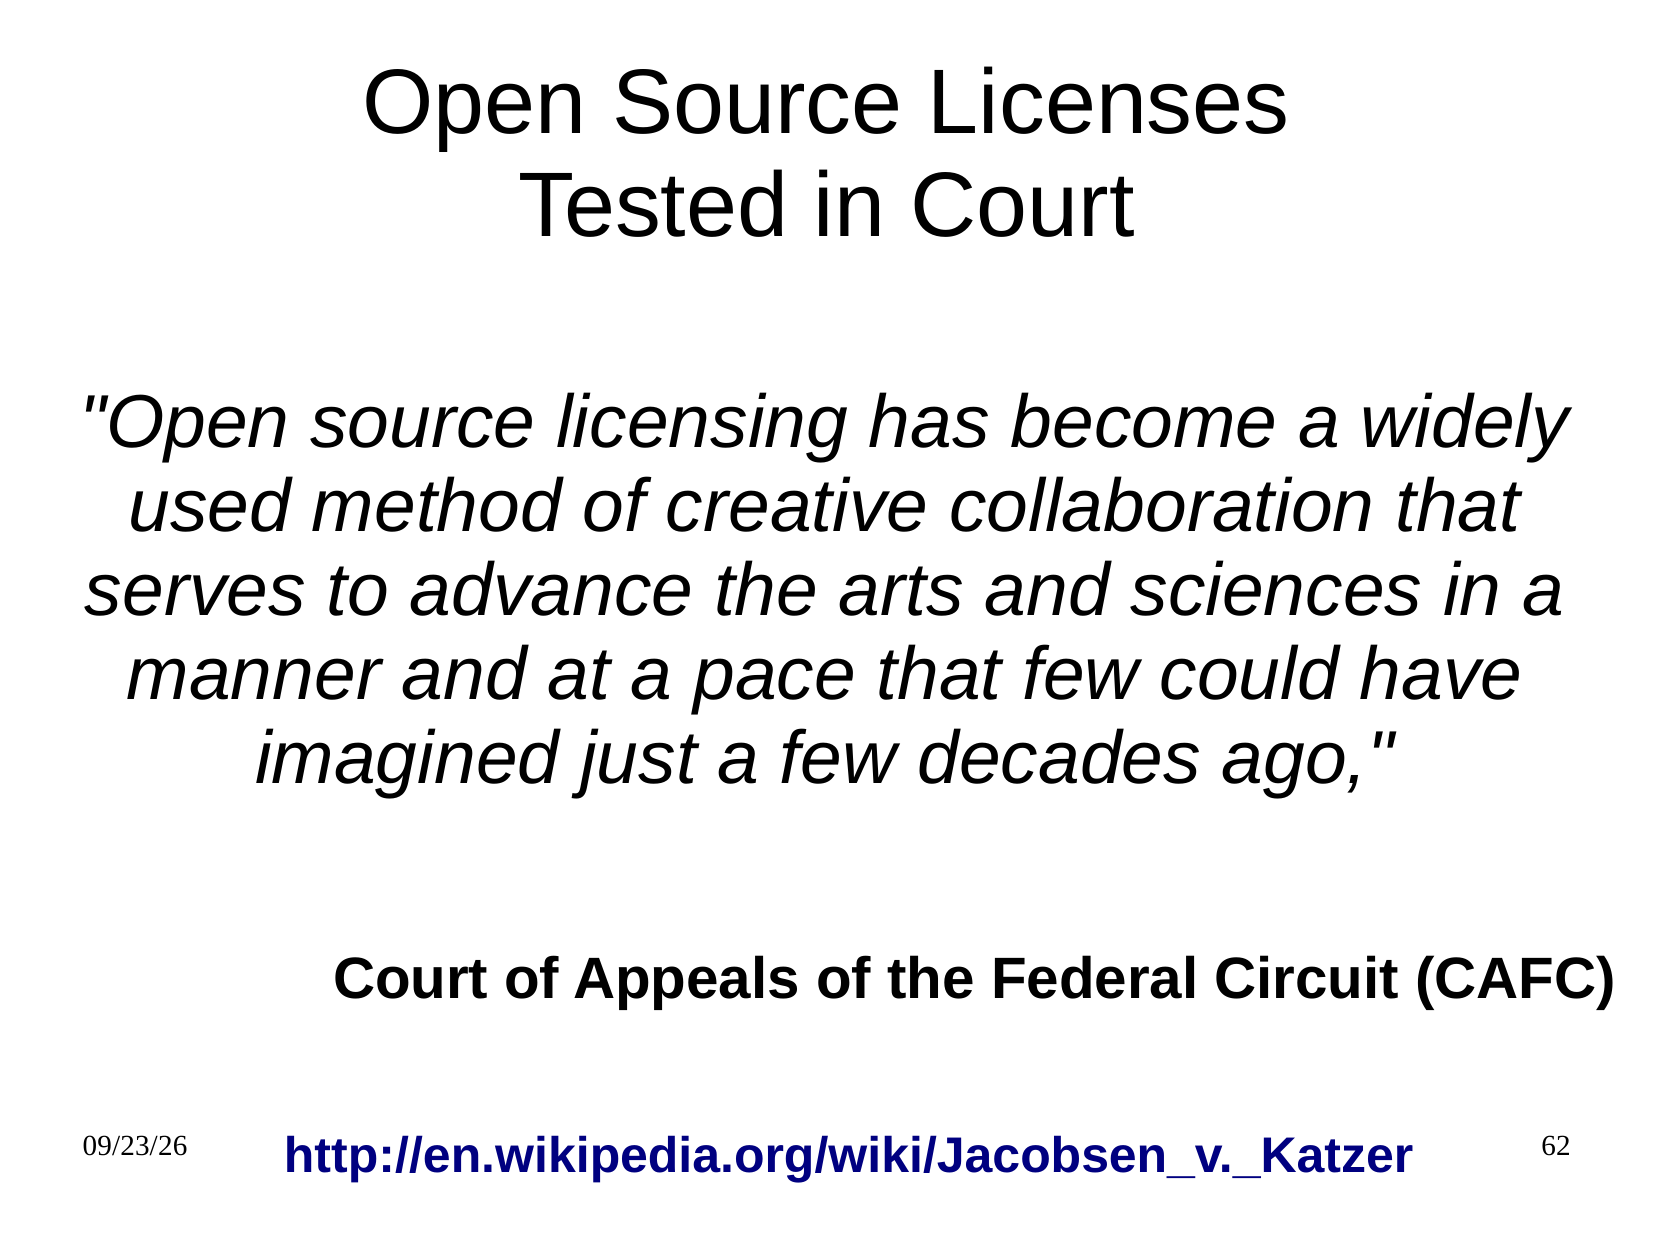

# Open Source Licenses Tested in Court
"Open source licensing has become a widely used method of creative collaboration that serves to advance the arts and sciences in a manner and at a pace that few could have imagined just a few decades ago,"
				Court of Appeals of the Federal Circuit (CAFC)
http://en.wikipedia.org/wiki/Jacobsen_v._Katzer
62